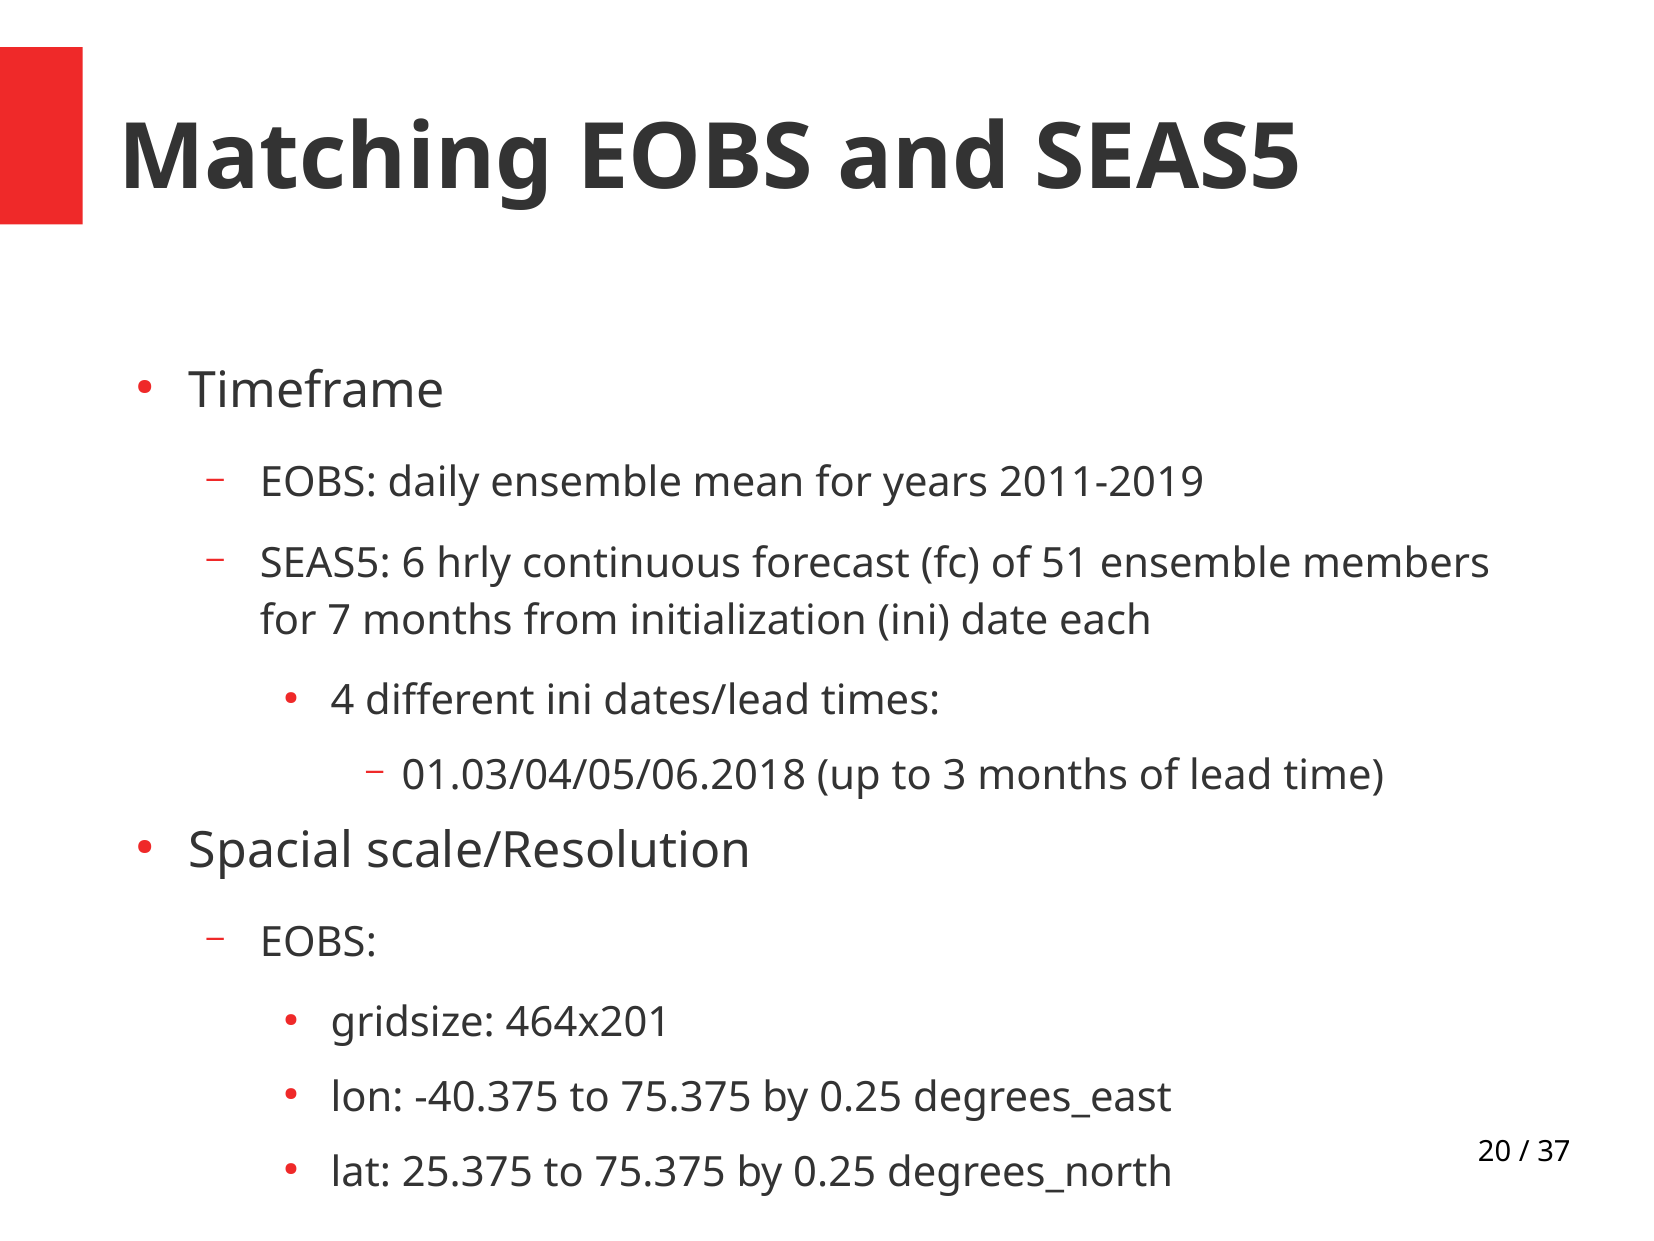

# Matching EOBS and SEAS5
Timeframe
EOBS: daily ensemble mean for years 2011-2019
SEAS5: 6 hrly continuous forecast (fc) of 51 ensemble members for 7 months from initialization (ini) date each
4 different ini dates/lead times:
01.03/04/05/06.2018 (up to 3 months of lead time)
Spacial scale/Resolution
EOBS:
gridsize: 464x201
lon: -40.375 to 75.375 by 0.25 degrees_east
lat: 25.375 to 75.375 by 0.25 degrees_north
20